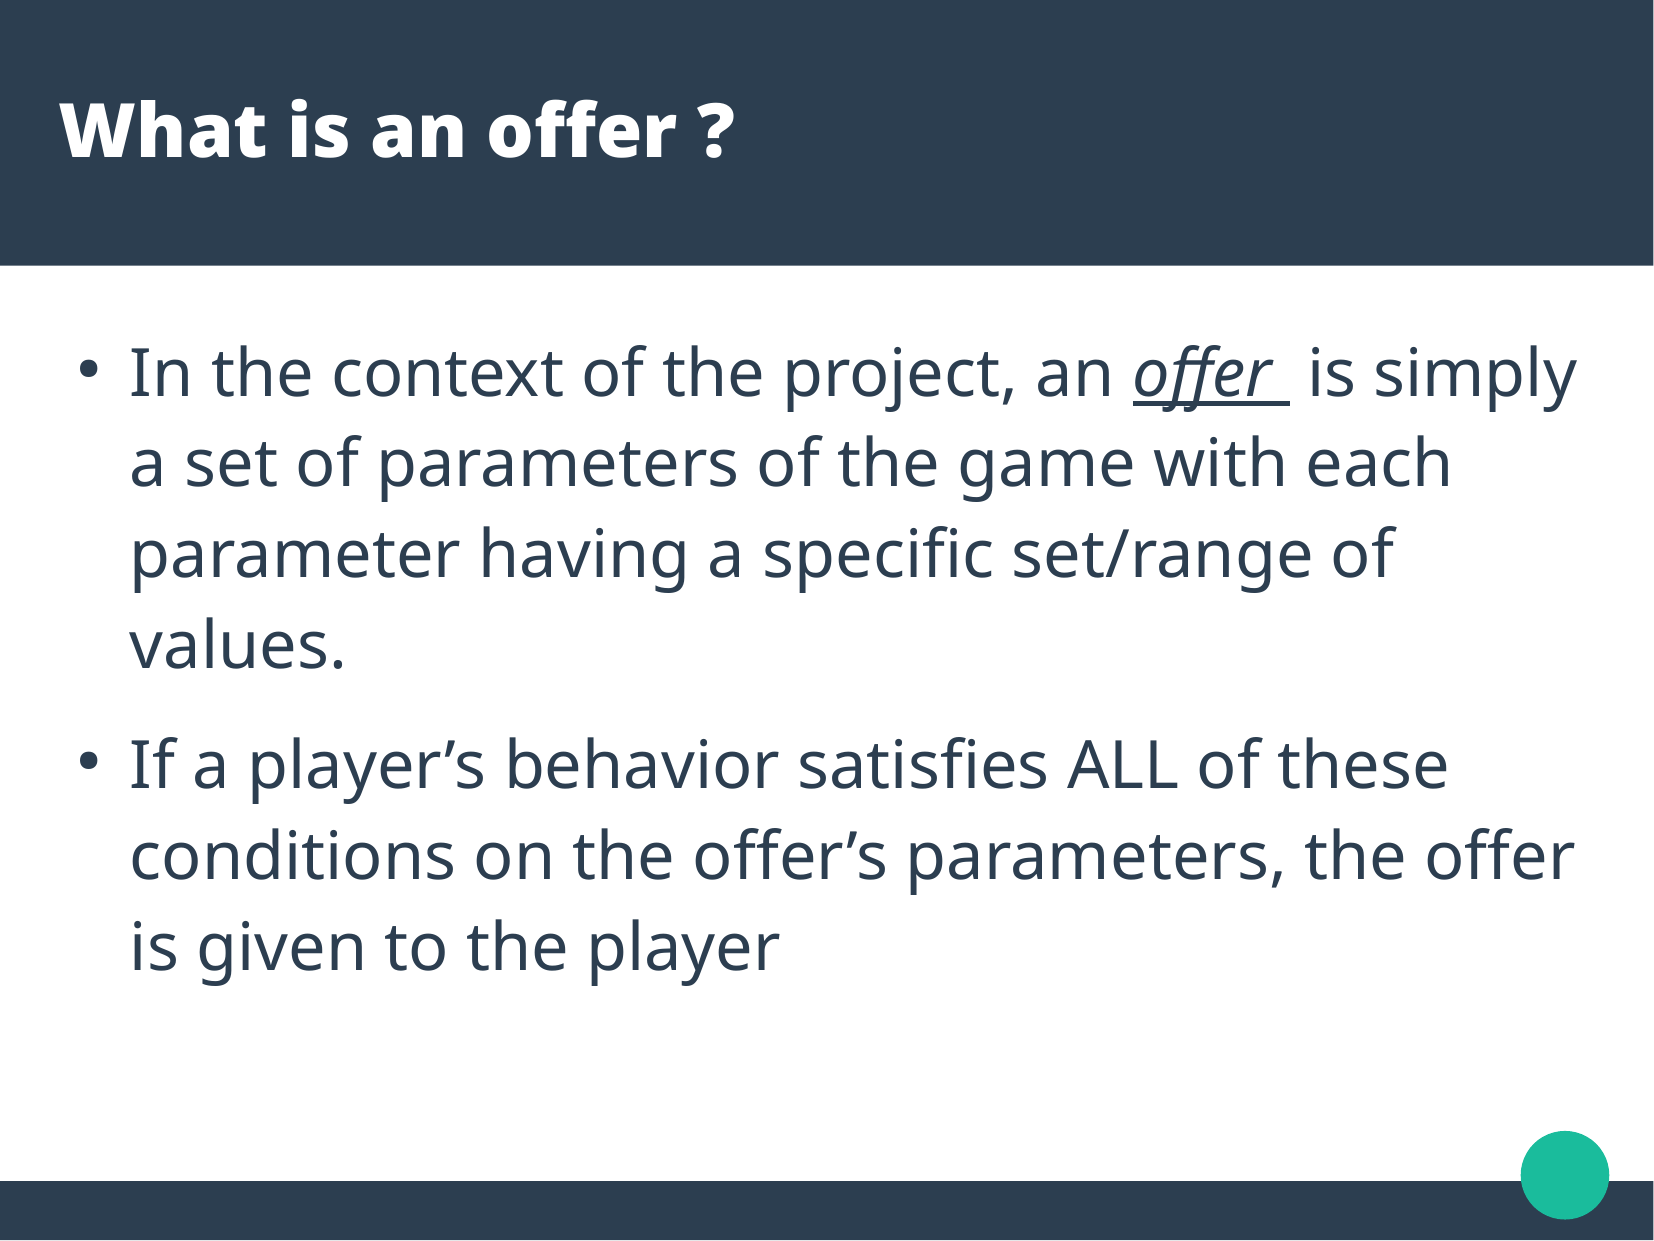

# What is an offer ?
In the context of the project, an offer is simply a set of parameters of the game with each parameter having a specific set/range of values.
If a player’s behavior satisfies ALL of these conditions on the offer’s parameters, the offer is given to the player